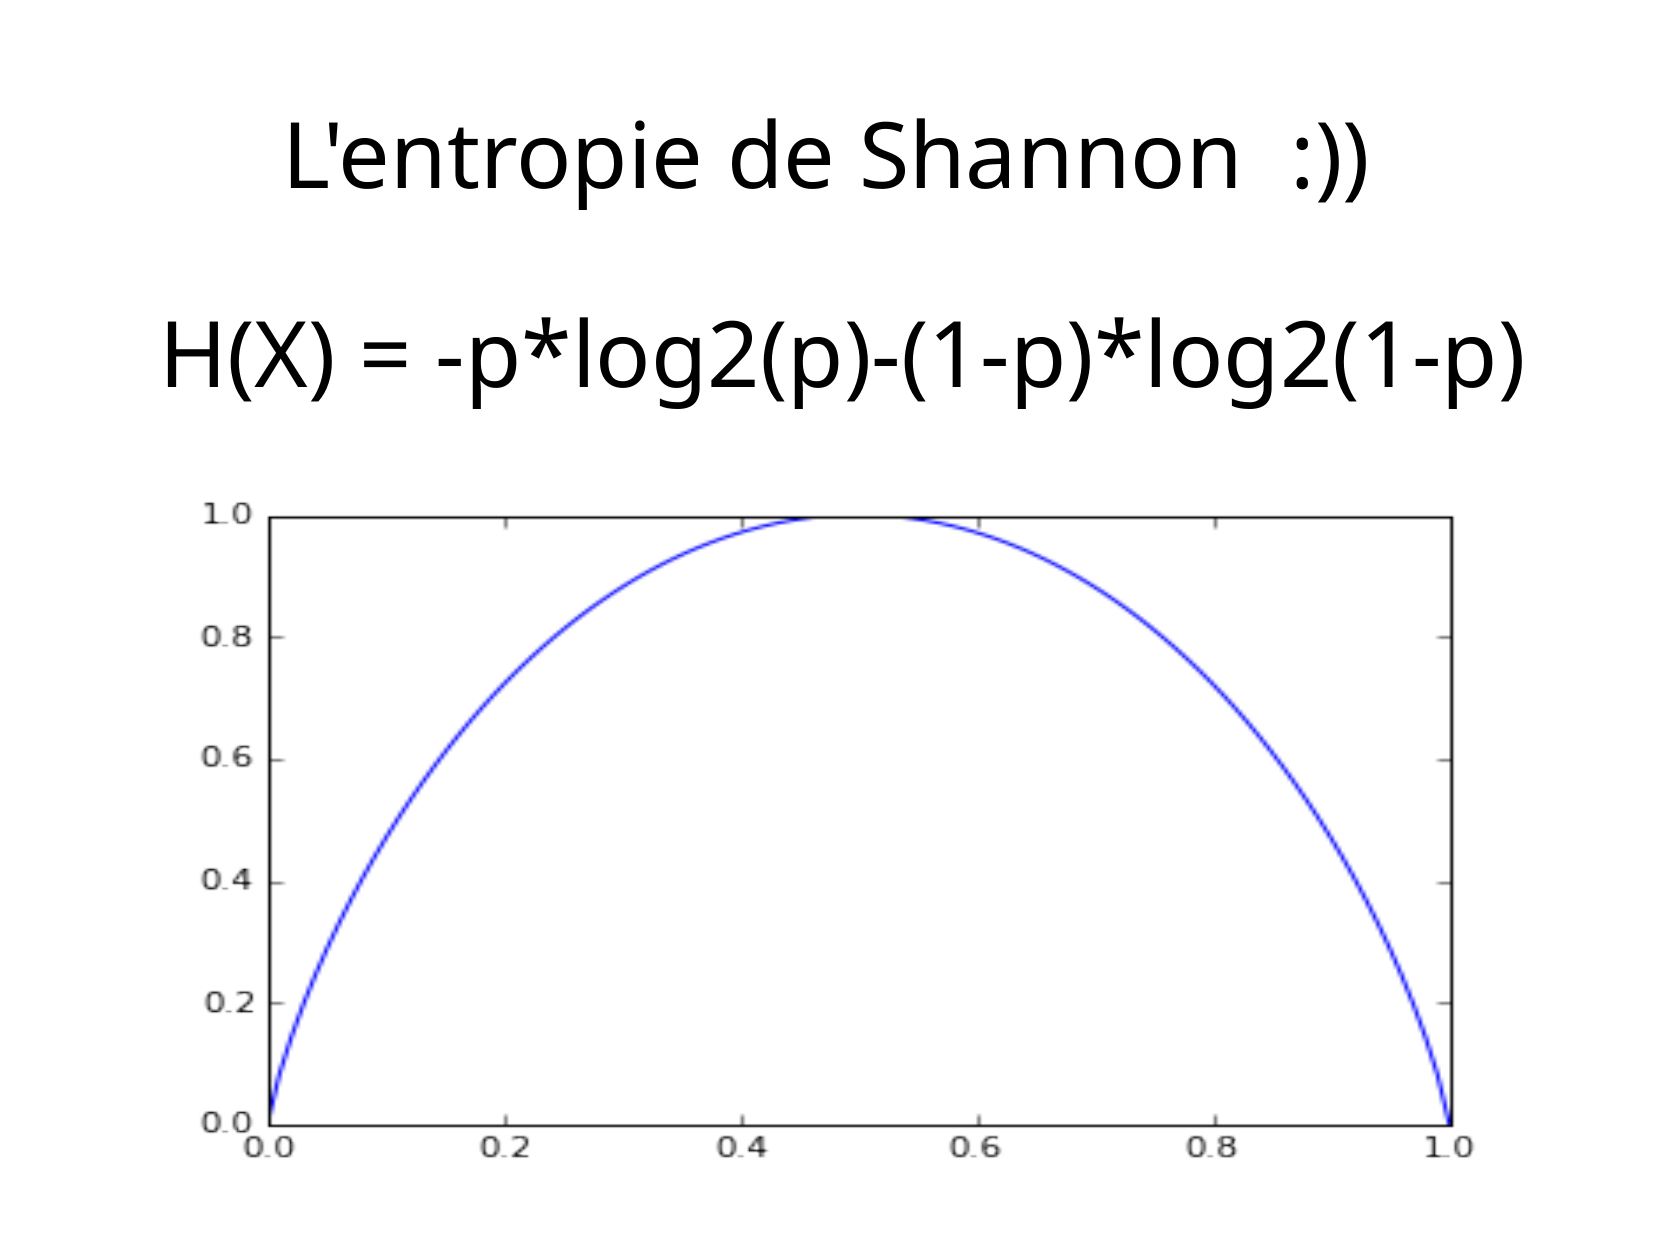

# L'entropie de Shannon :))
H(X) = -p*log2(p)-(1-p)*log2(1-p)